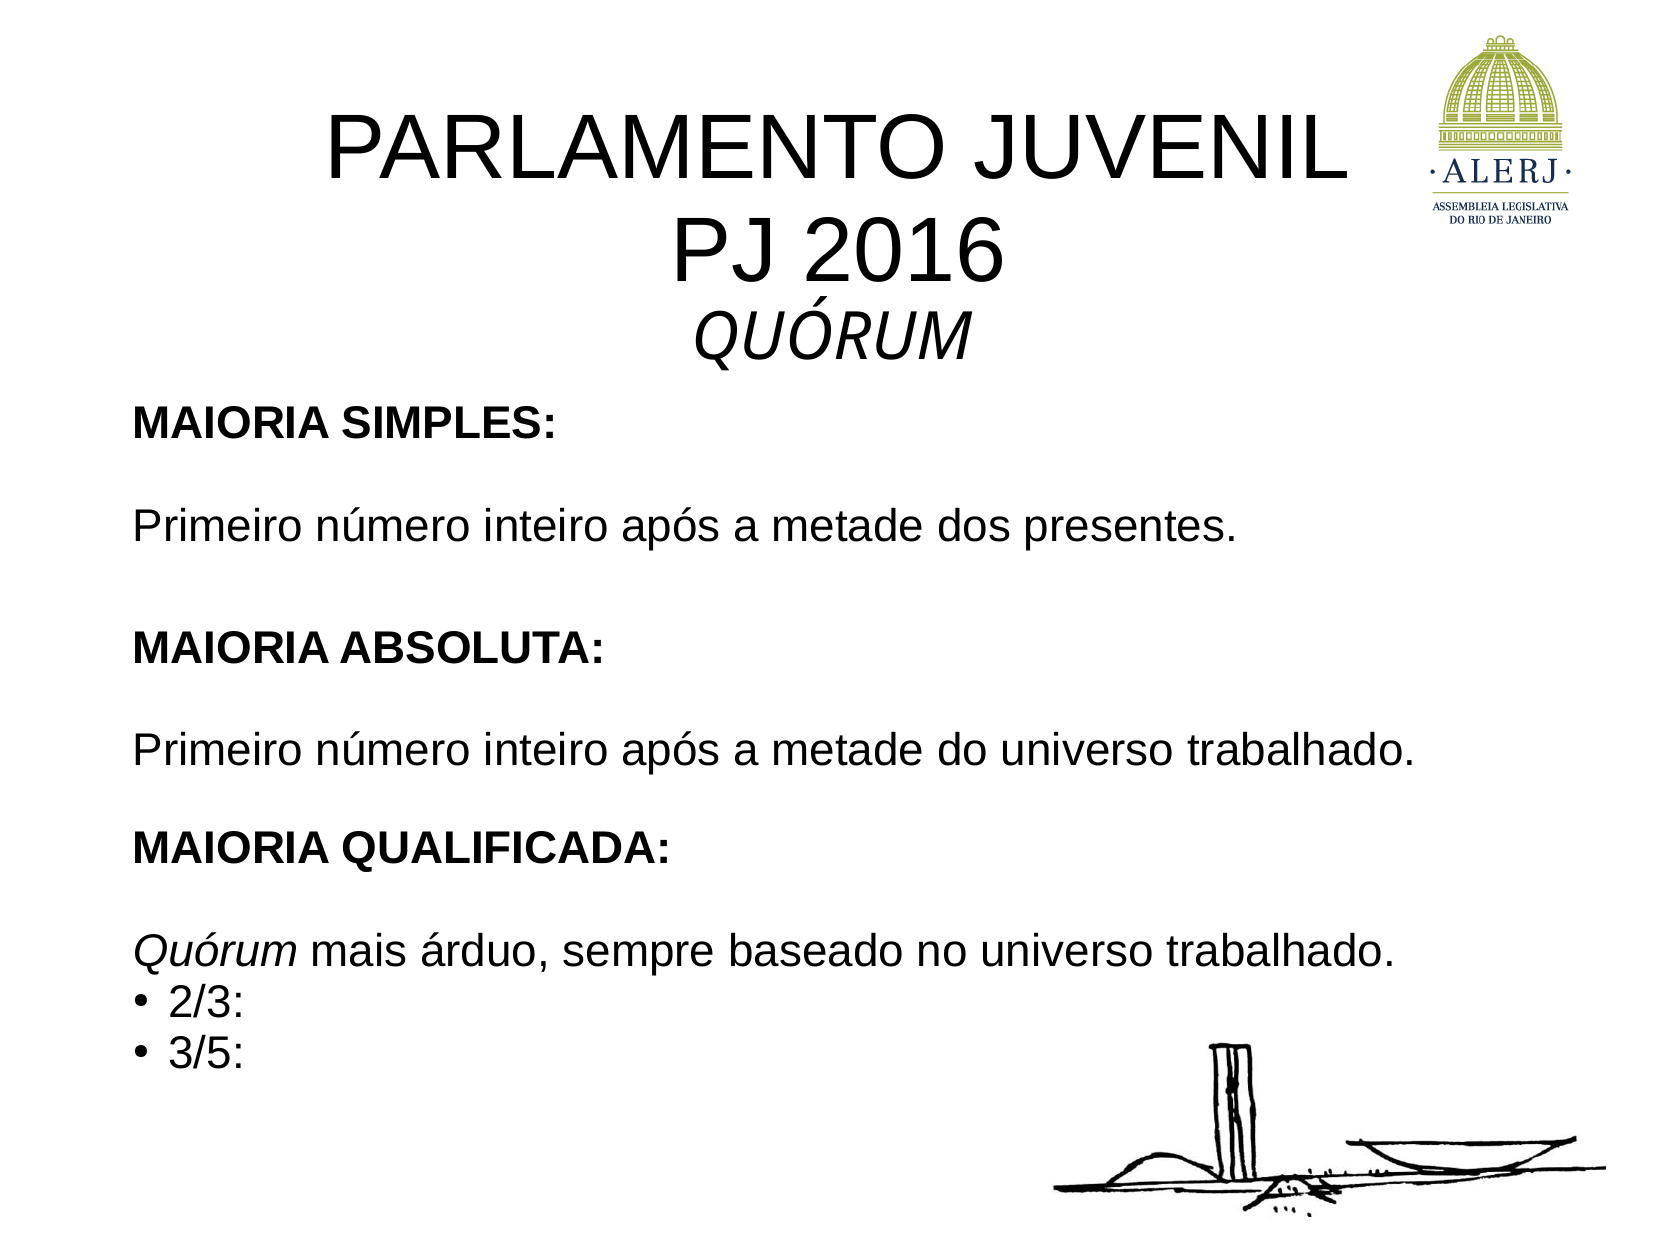

# PARLAMENTO JUVENIL PJ 2016
QUÓRUM
MAIORIA SIMPLES:
Primeiro número inteiro após a metade dos presentes.
MAIORIA ABSOLUTA:
Primeiro número inteiro após a metade do universo trabalhado.
MAIORIA QUALIFICADA:
Quórum mais árduo, sempre baseado no universo trabalhado.
2/3:
3/5: